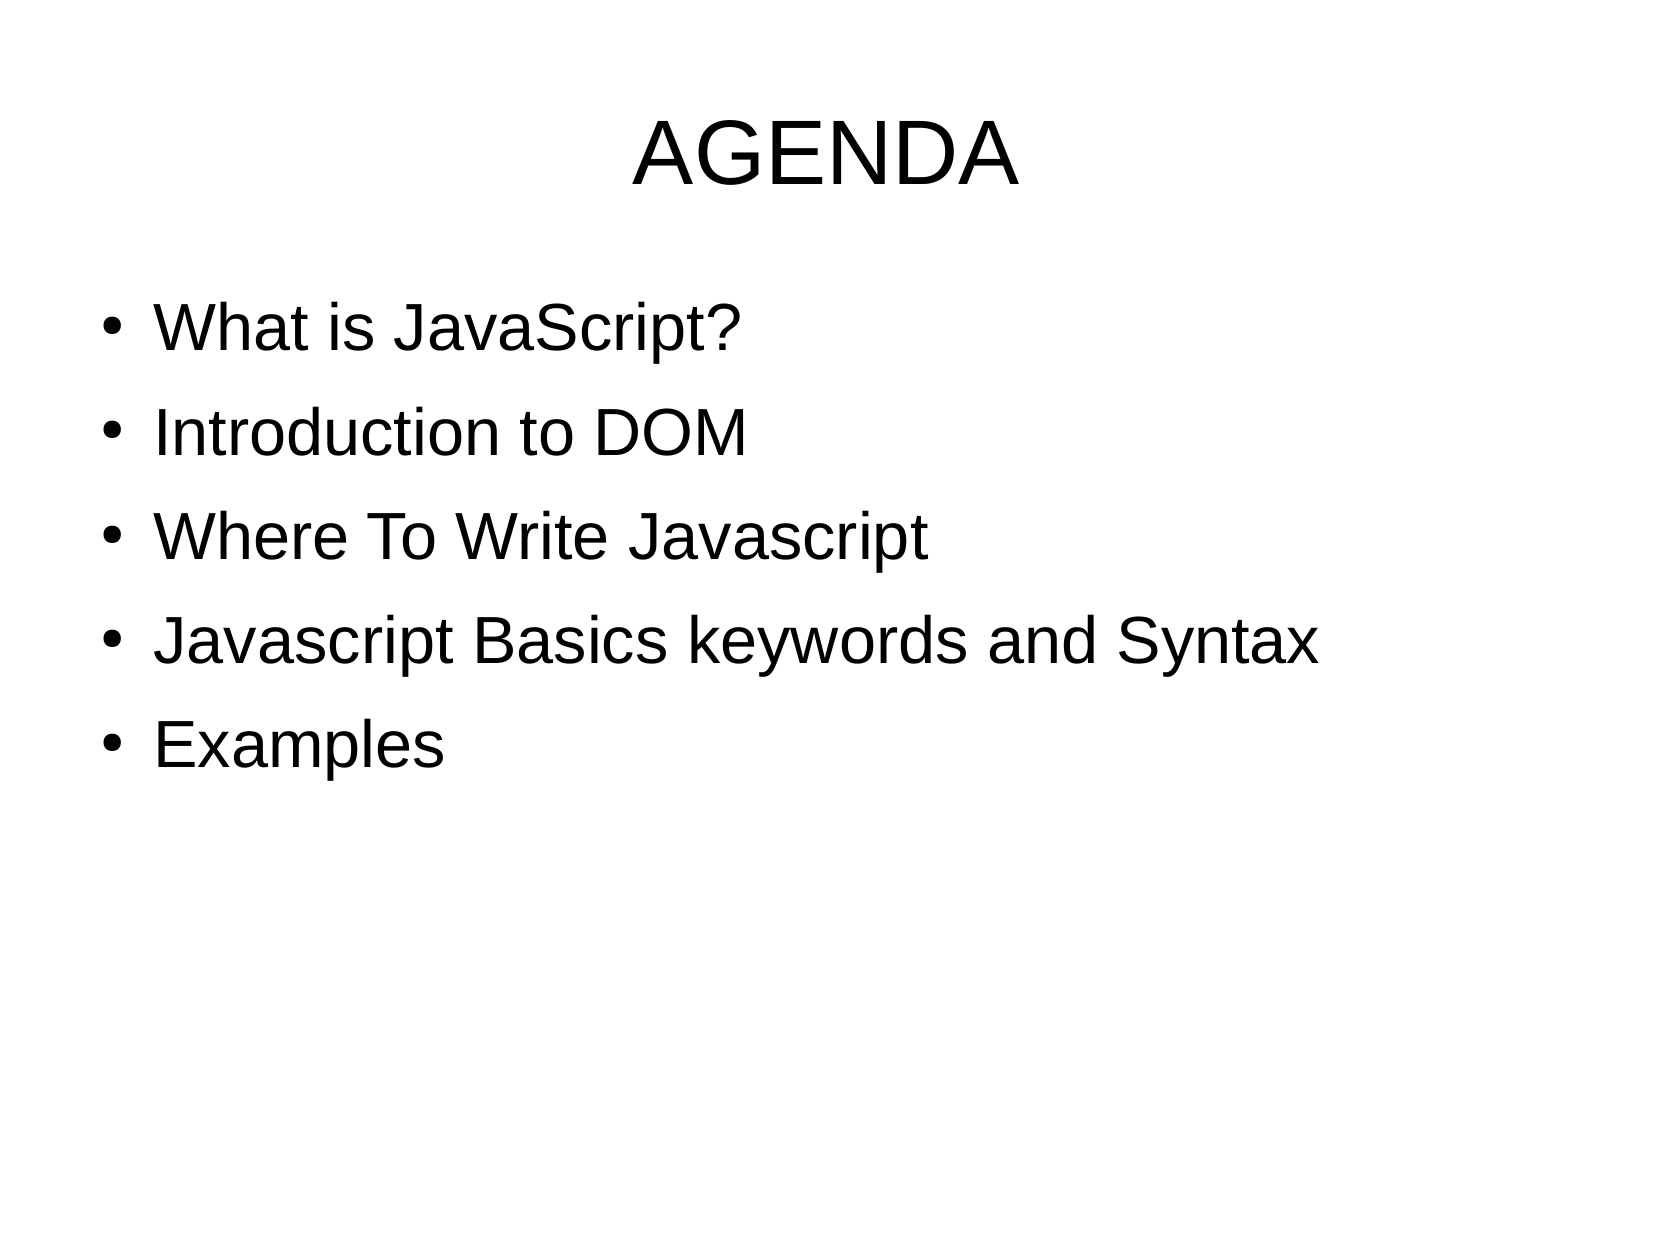

# AGENDA
What is JavaScript?
Introduction to DOM
Where To Write Javascript
Javascript Basics keywords and Syntax
Examples